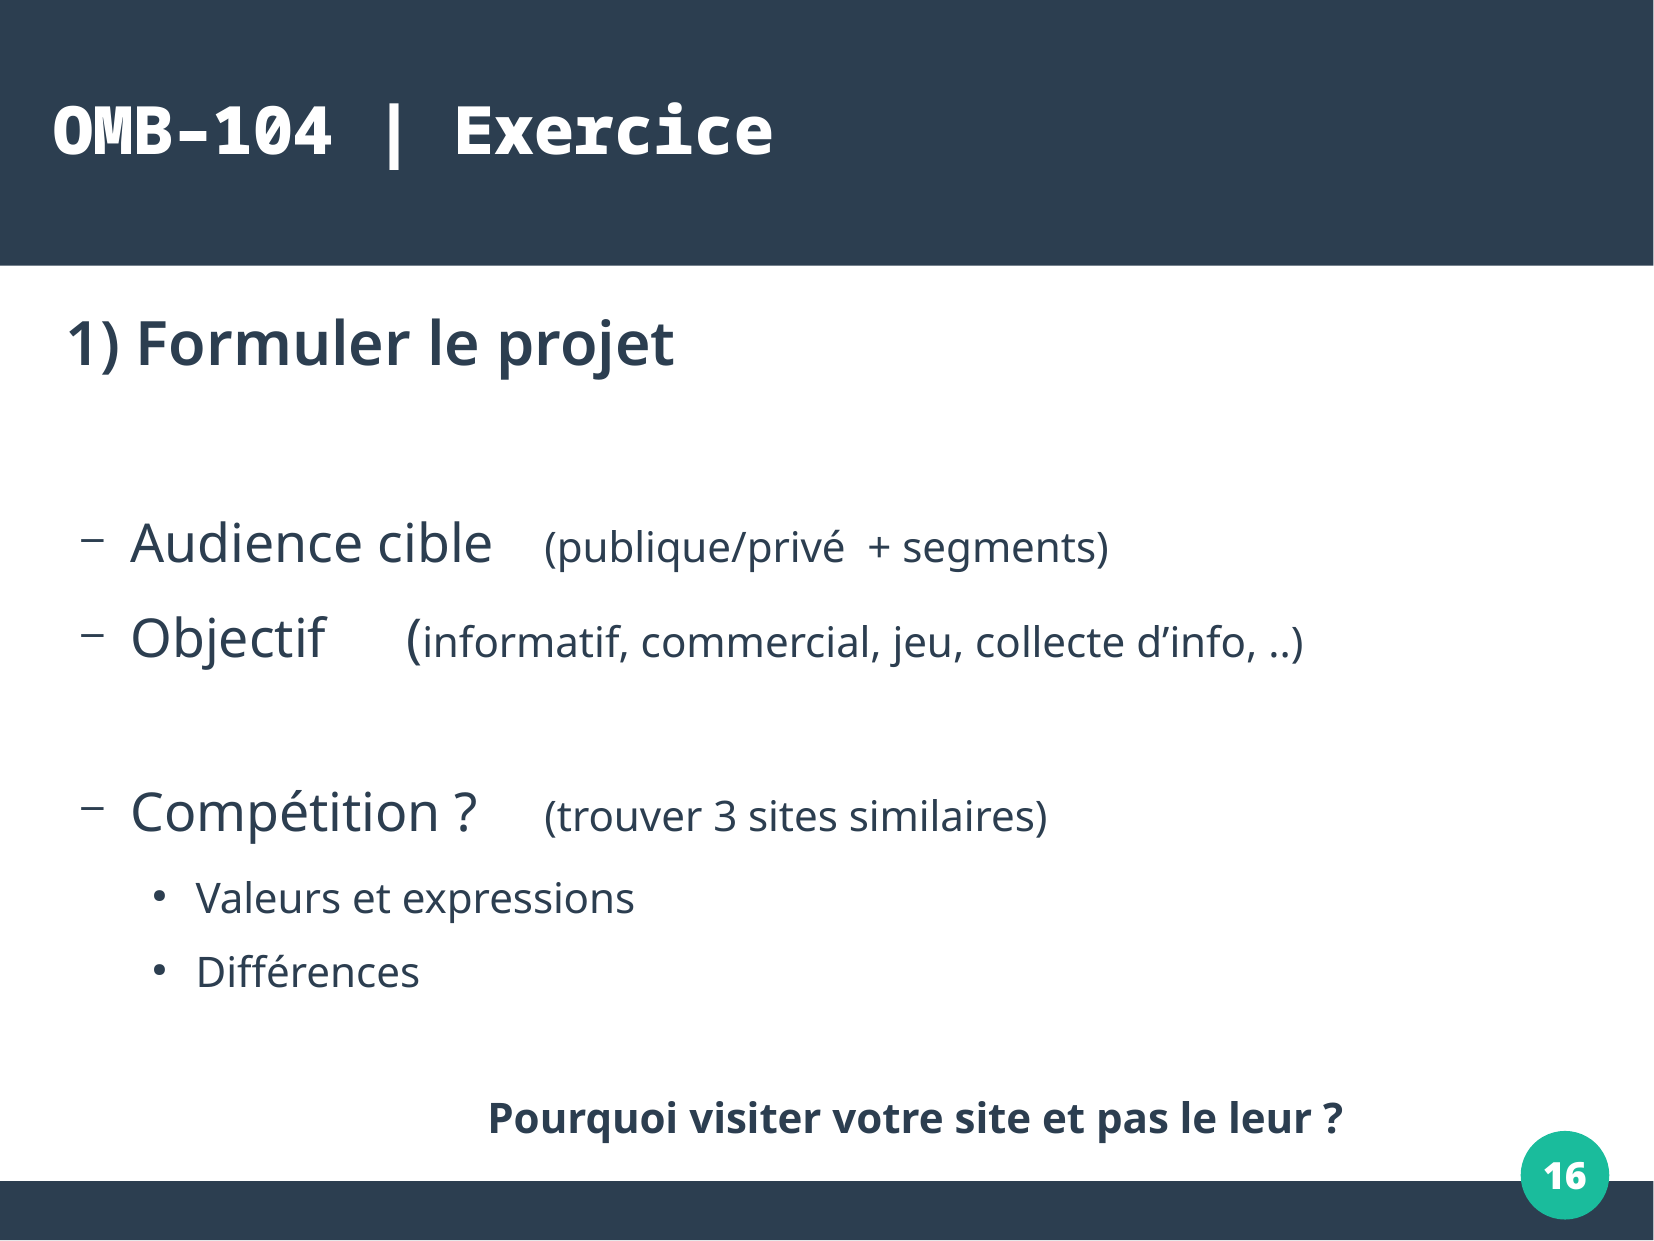

OMB–104 | Exercice
# 1) Formuler le projet
Audience cible 			(publique/privé + segments)
Objectif 					(informatif, commercial, jeu, collecte d’info, ..)
Compétition ? 			(trouver 3 sites similaires)
Valeurs et expressions
Différences
Pourquoi visiter votre site et pas le leur ?
16